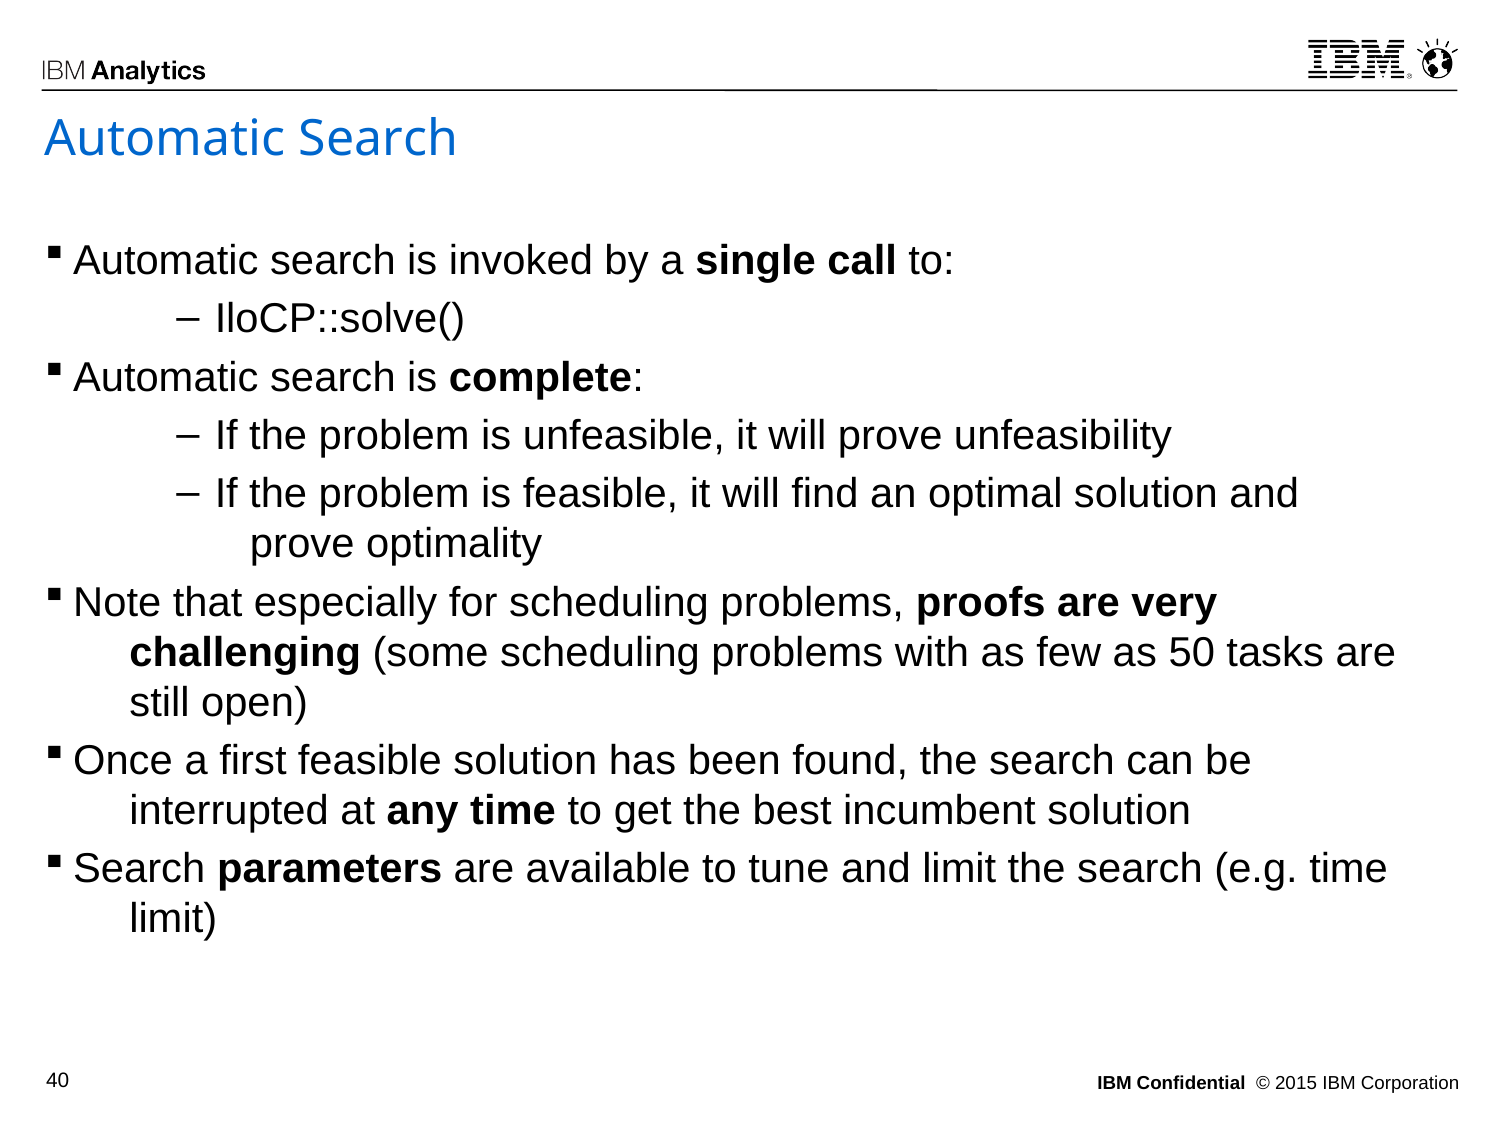

# Automatic Search
Automatic search is invoked by a single call to:
 IloCP::solve()
Automatic search is complete:
 If the problem is unfeasible, it will prove unfeasibility
 If the problem is feasible, it will find an optimal solution and prove optimality
Note that especially for scheduling problems, proofs are very challenging (some scheduling problems with as few as 50 tasks are still open)
Once a first feasible solution has been found, the search can be interrupted at any time to get the best incumbent solution
Search parameters are available to tune and limit the search (e.g. time limit)